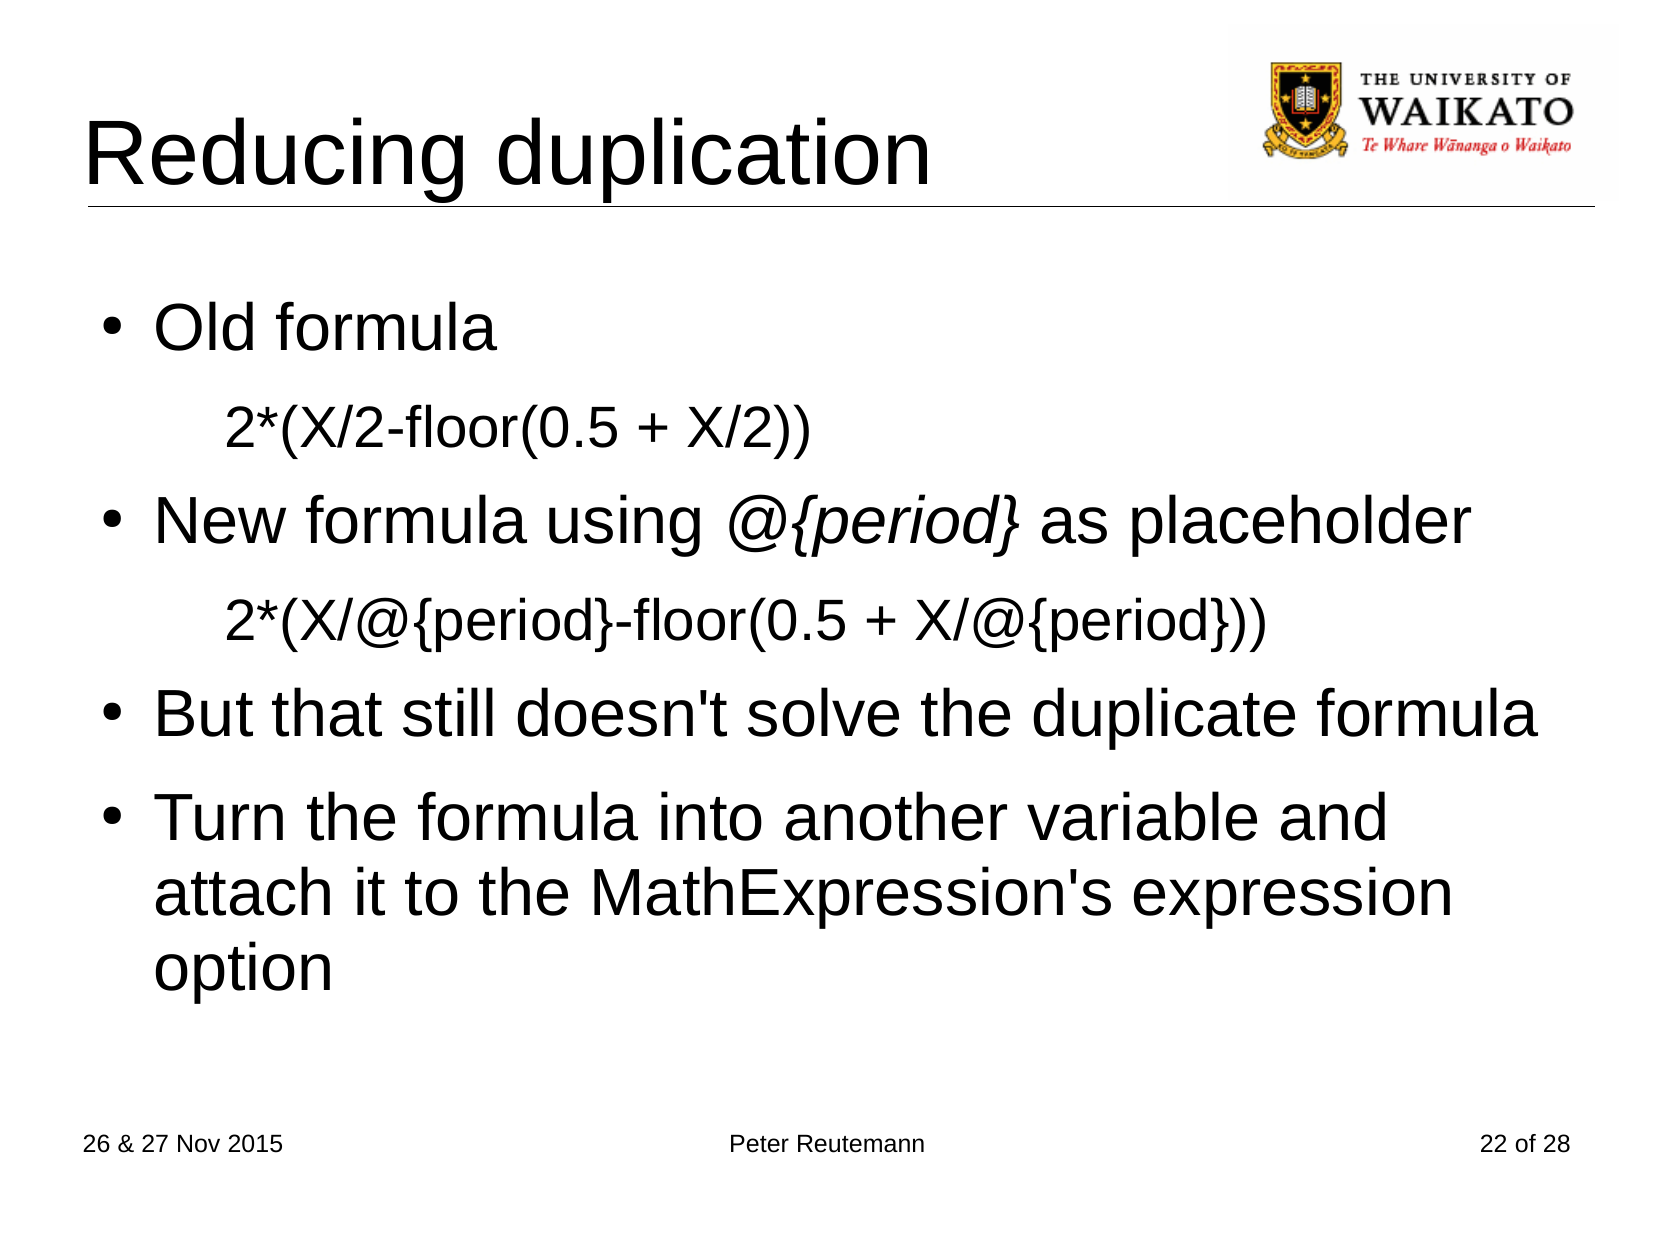

# Reducing duplication
Old formula
2*(X/2-floor(0.5 + X/2))
New formula using @{period} as placeholder
2*(X/@{period}-floor(0.5 + X/@{period}))
But that still doesn't solve the duplicate formula
Turn the formula into another variable and attach it to the MathExpression's expression option
26 & 27 Nov 2015
Peter Reutemann
22